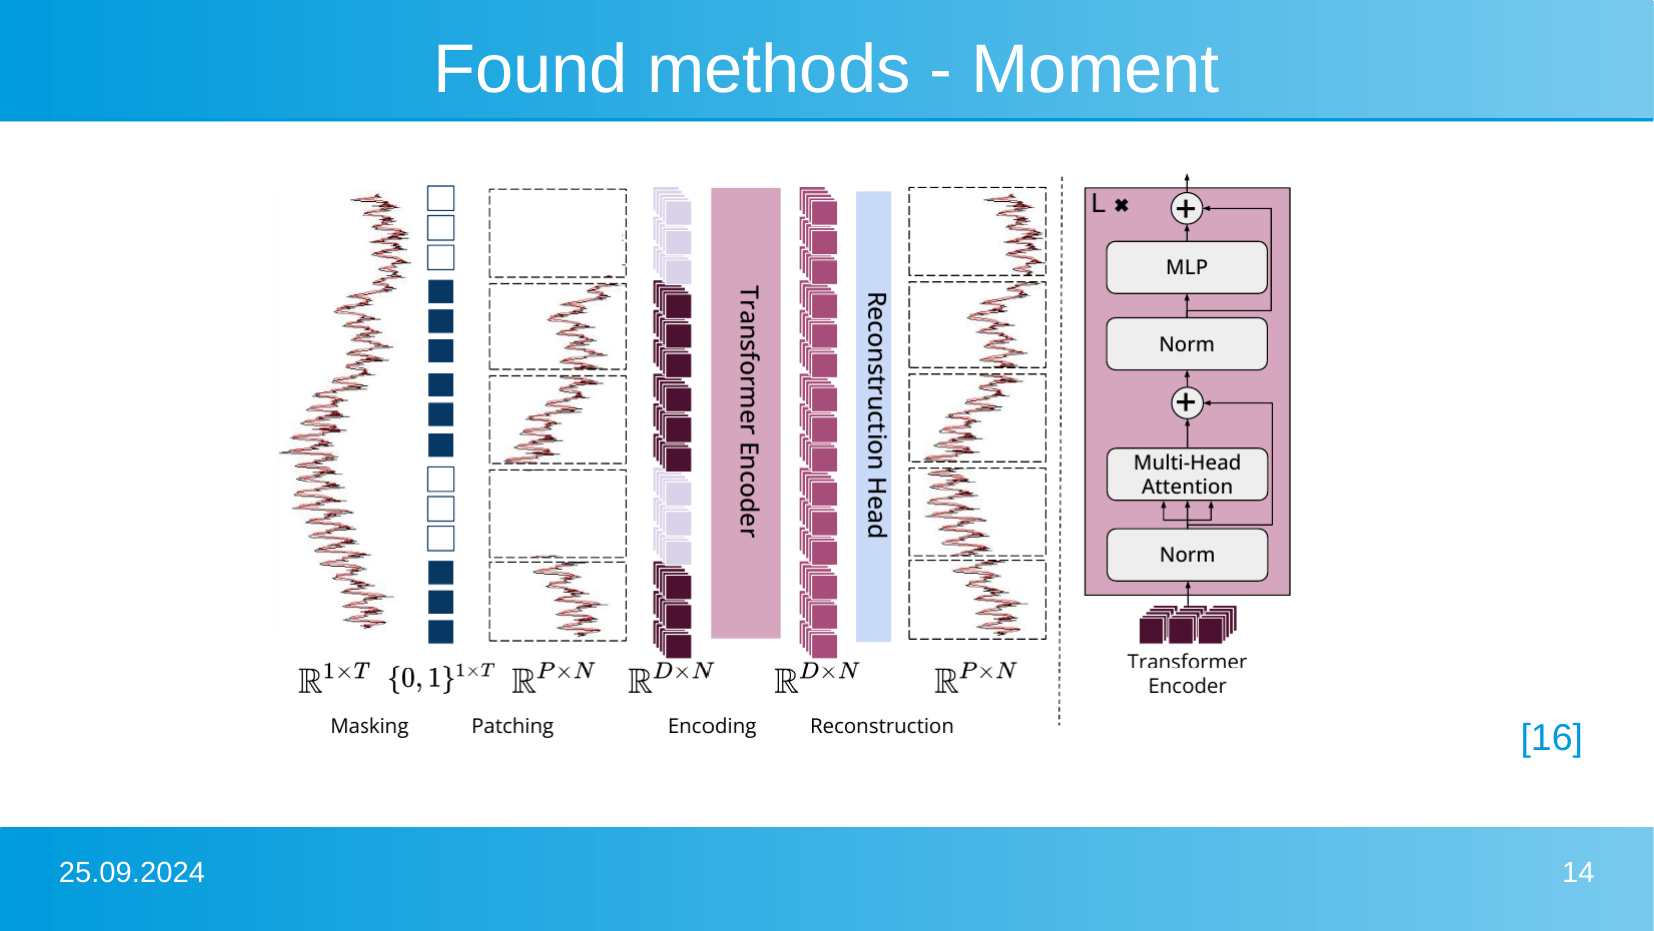

# Found methods - Moment
[16]
14